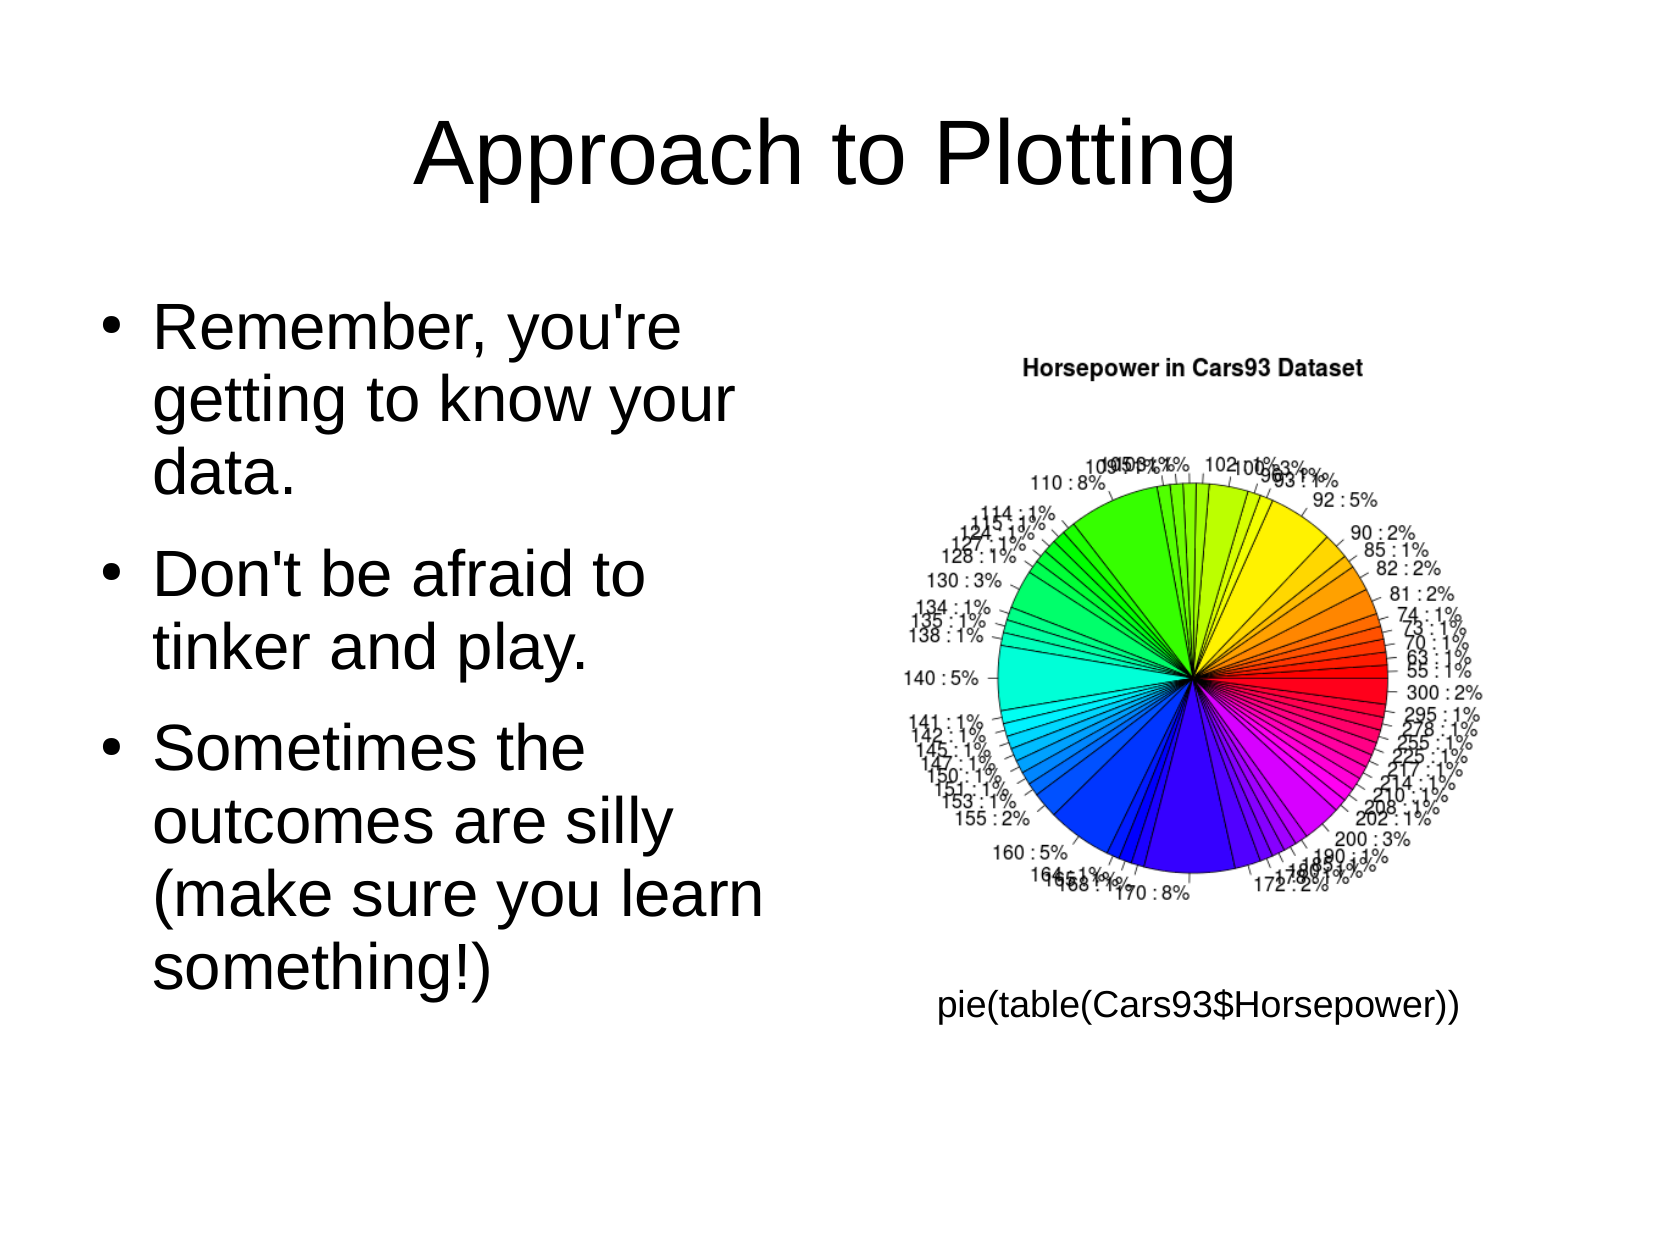

# Approach to Plotting
Remember, you're getting to know your data.
Don't be afraid to tinker and play.
Sometimes the outcomes are silly (make sure you learn something!)
pie(table(Cars93$Horsepower))